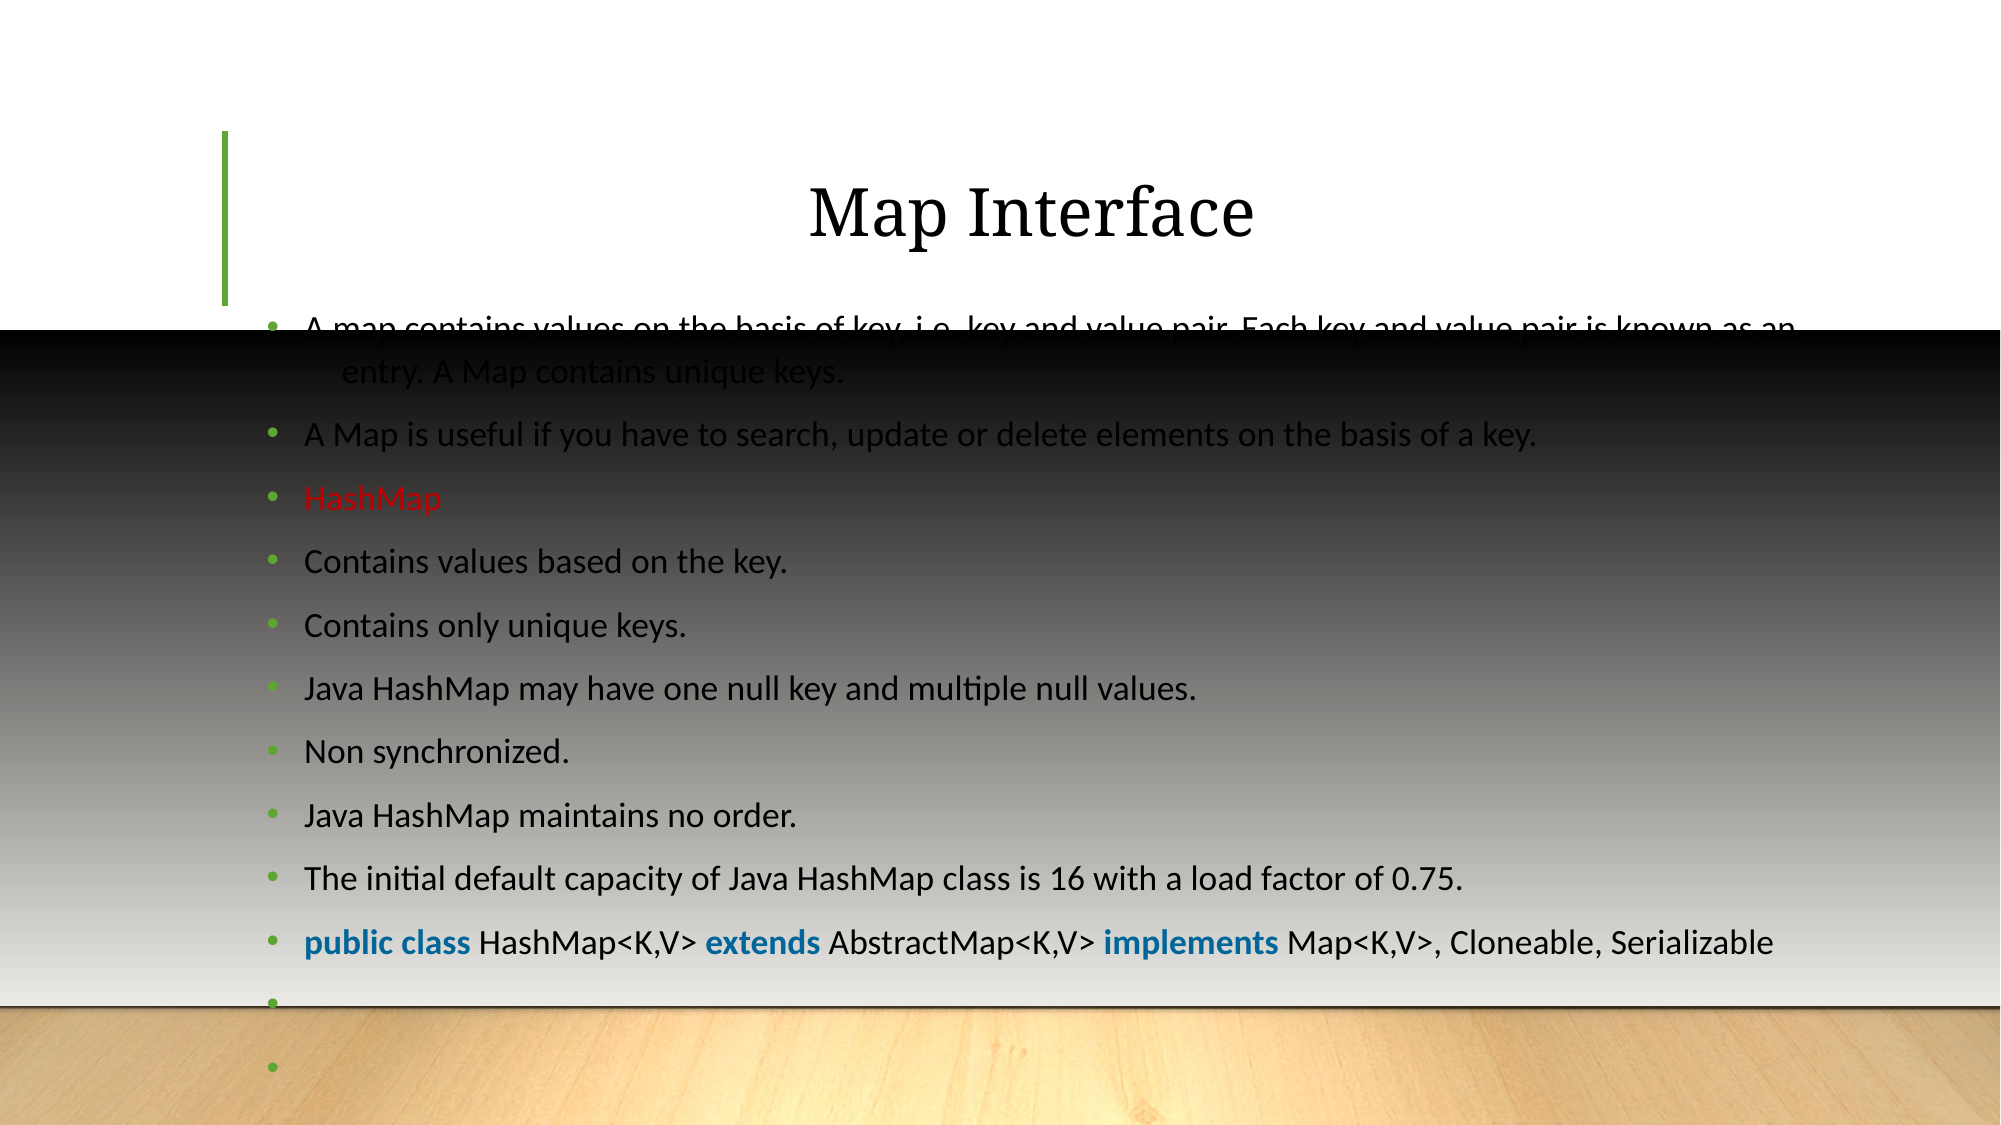

# Map Interface
A map contains values on the basis of key, i.e. key and value pair. Each key and value pair is known as an entry. A Map contains unique keys.
A Map is useful if you have to search, update or delete elements on the basis of a key.
HashMap
Contains values based on the key.
Contains only unique keys.
Java HashMap may have one null key and multiple null values.
Non synchronized.
Java HashMap maintains no order.
The initial default capacity of Java HashMap class is 16 with a load factor of 0.75.
public class HashMap<K,V> extends AbstractMap<K,V> implements Map<K,V>, Cloneable, Serializable